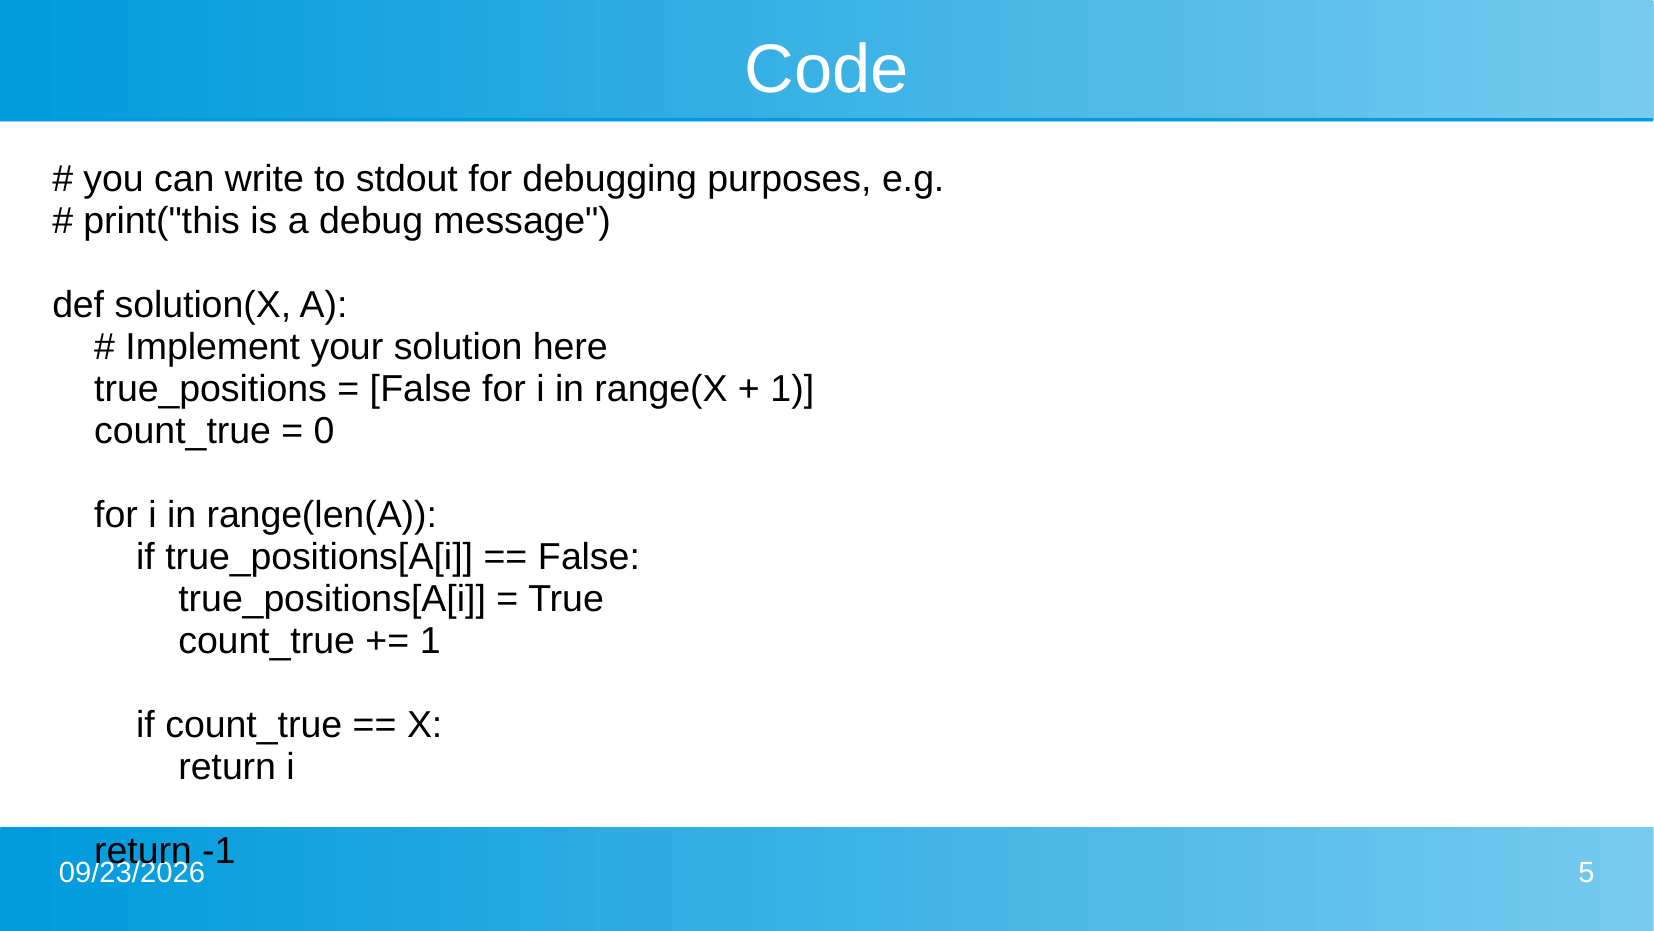

# Code
# you can write to stdout for debugging purposes, e.g.
# print("this is a debug message")
def solution(X, A):
 # Implement your solution here
 true_positions = [False for i in range(X + 1)]
 count_true = 0
 for i in range(len(A)):
 if true_positions[A[i]] == False:
 true_positions[A[i]] = True
 count_true += 1
 if count_true == X:
 return i
 return -1
5